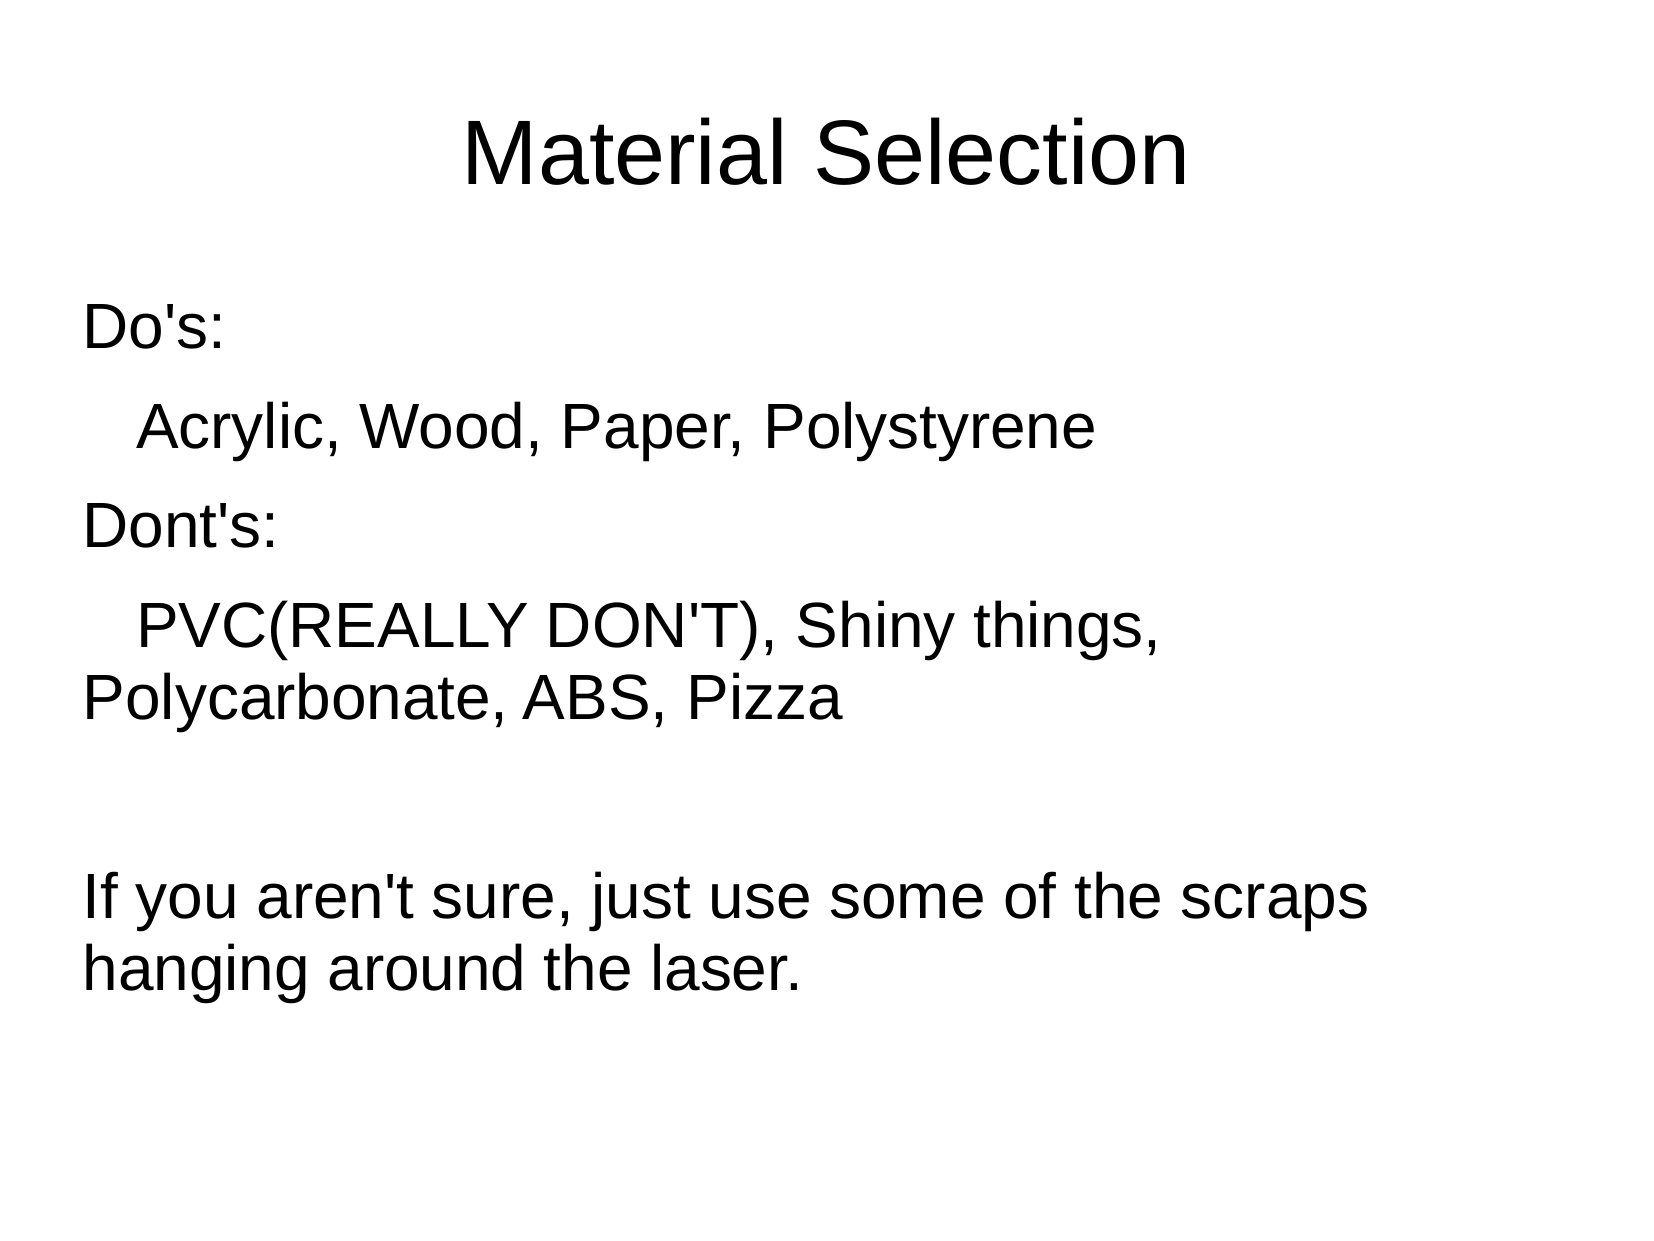

# Material Selection
Do's:
 Acrylic, Wood, Paper, Polystyrene
Dont's:
 PVC(REALLY DON'T), Shiny things, Polycarbonate, ABS, Pizza
If you aren't sure, just use some of the scraps hanging around the laser.